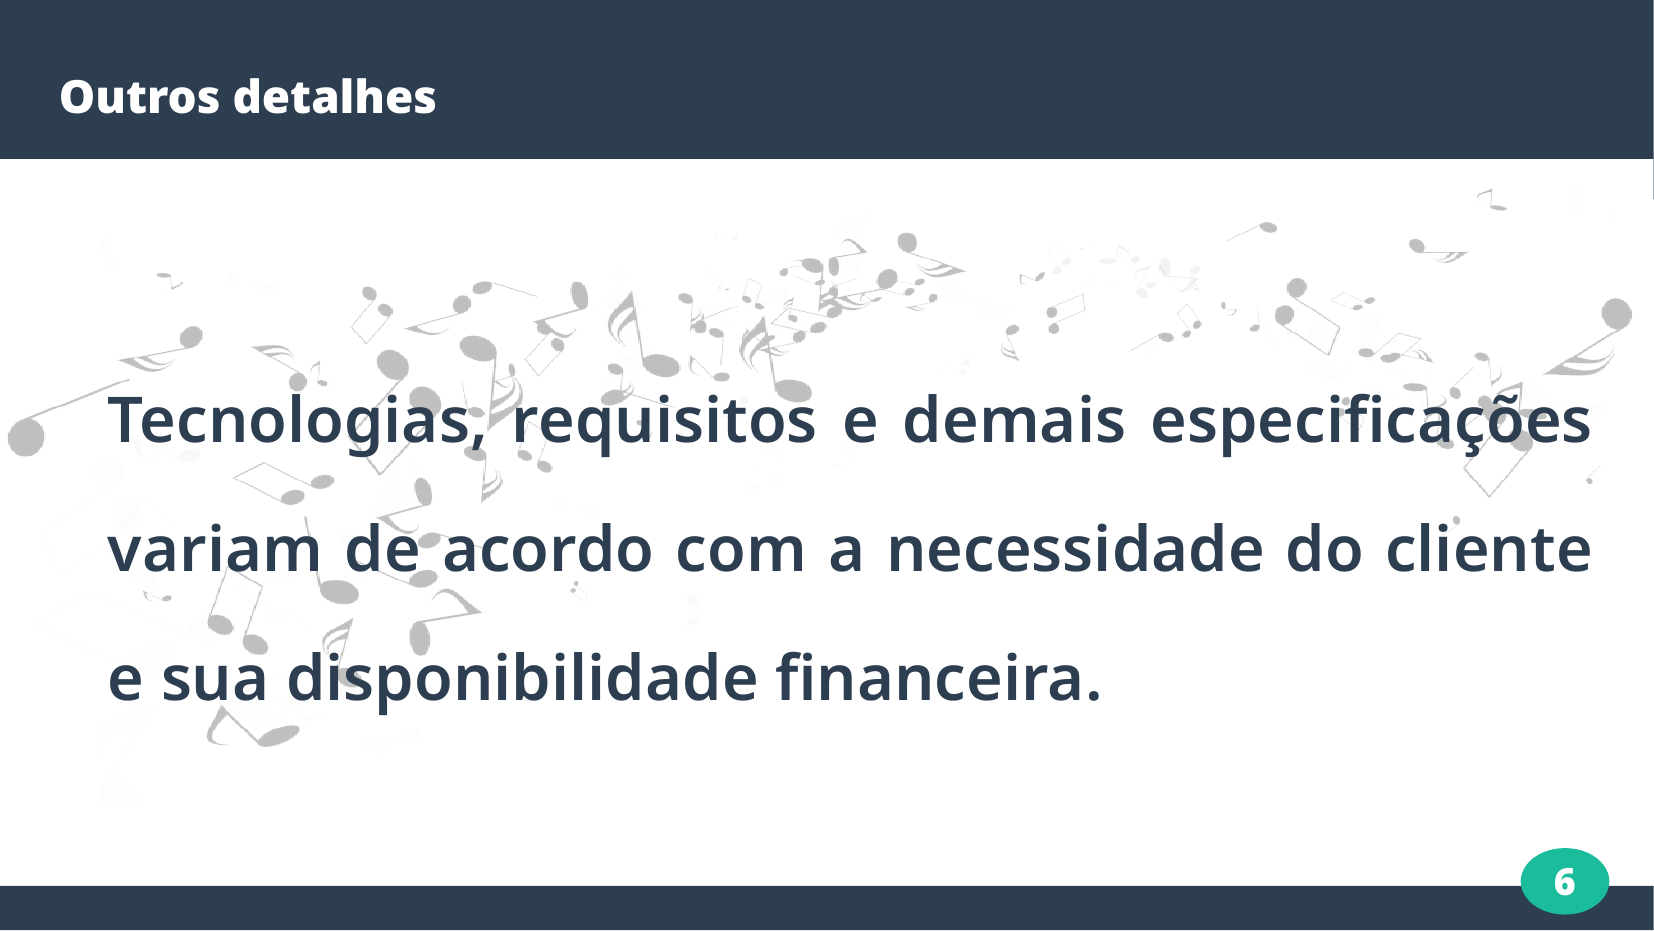

# Outros detalhes
Tecnologias, requisitos e demais especificações variam de acordo com a necessidade do cliente e sua disponibilidade financeira.
6